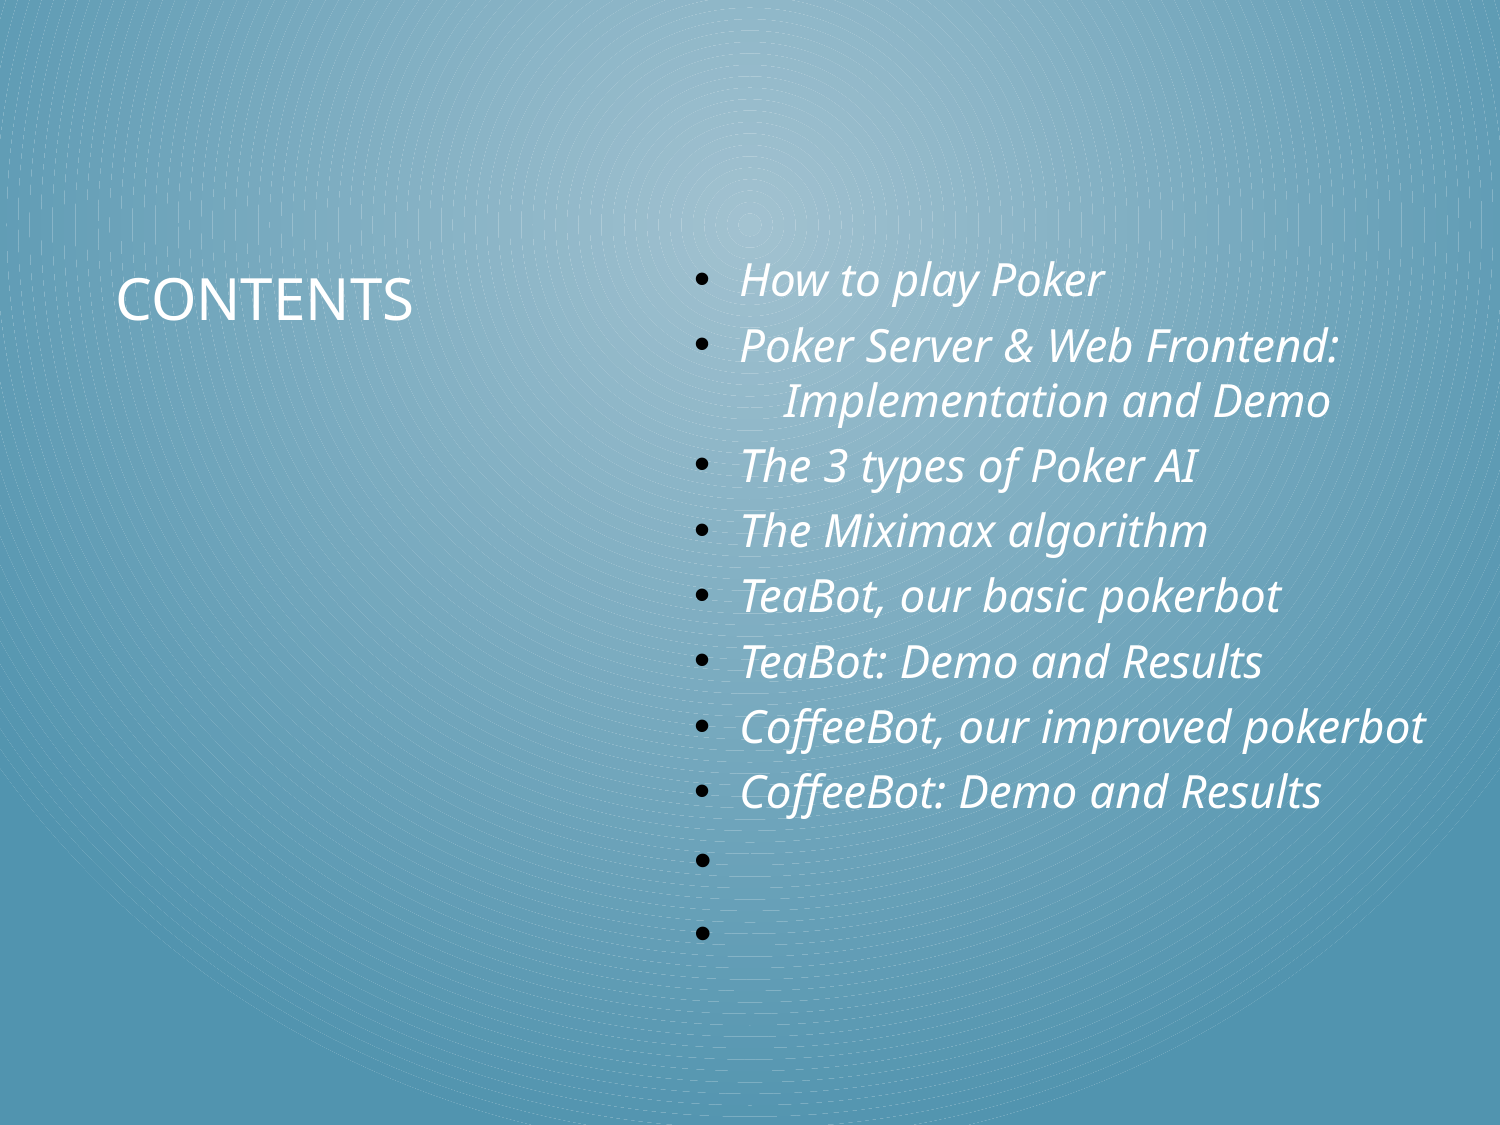

# How to play Poker
Poker Server & Web Frontend: Implementation and Demo
The 3 types of Poker AI
The Miximax algorithm
TeaBot, our basic pokerbot
TeaBot: Demo and Results
CoffeeBot, our improved pokerbot
CoffeeBot: Demo and Results
CONTENTS